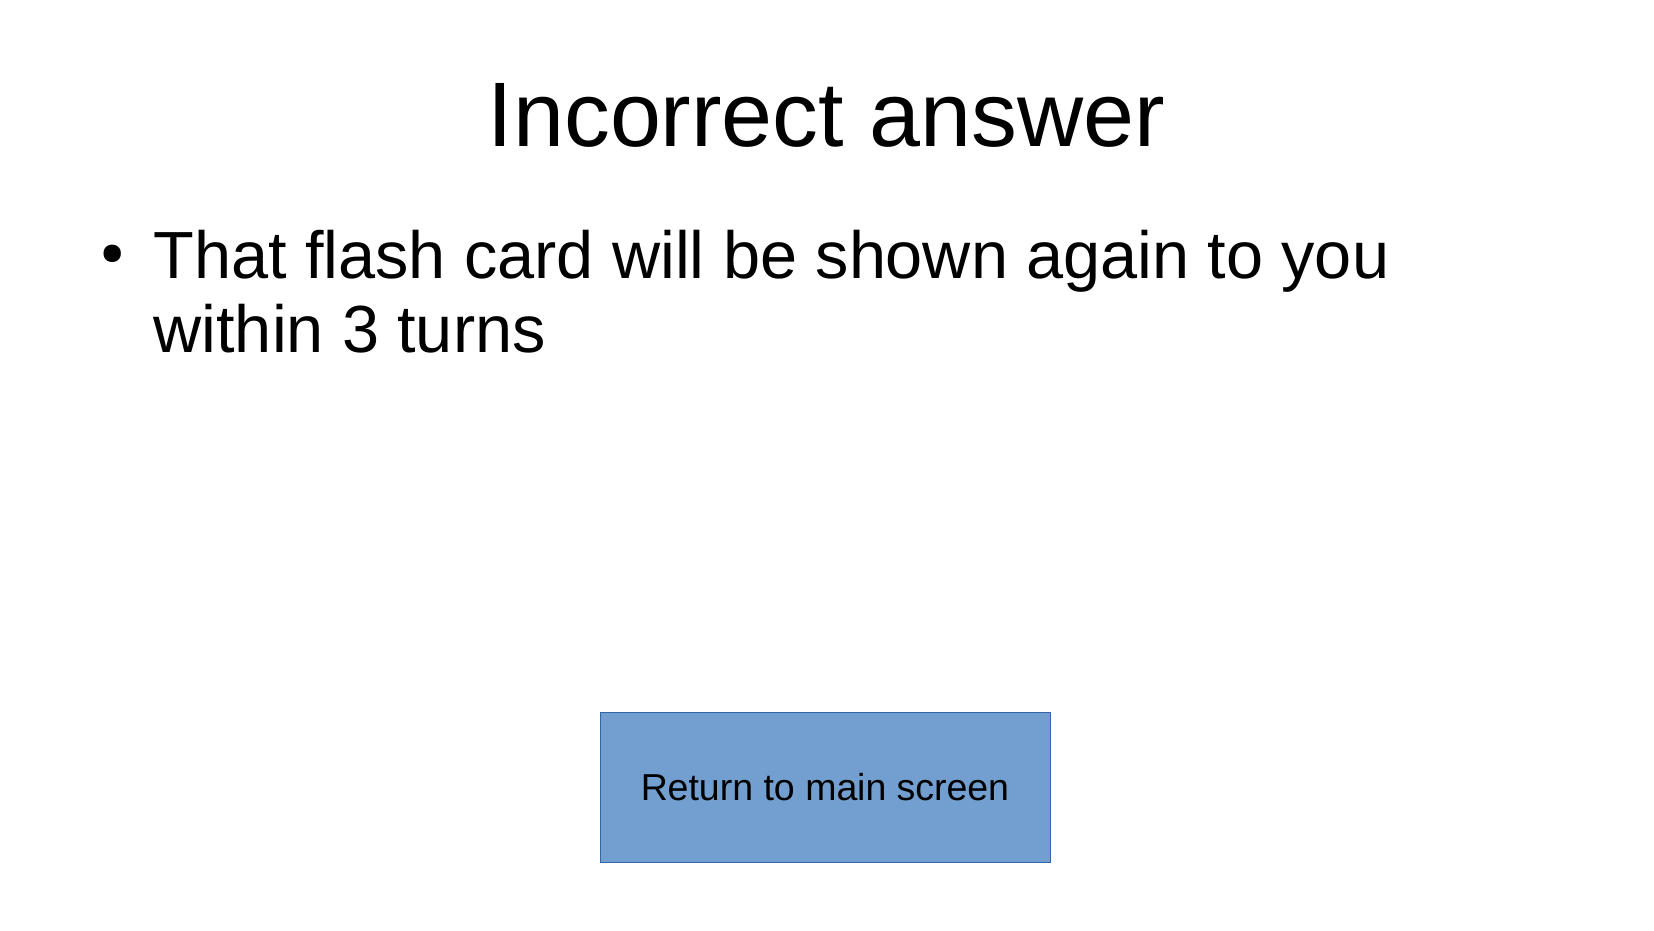

# Incorrect answer
That flash card will be shown again to you within 3 turns
Return to main screen